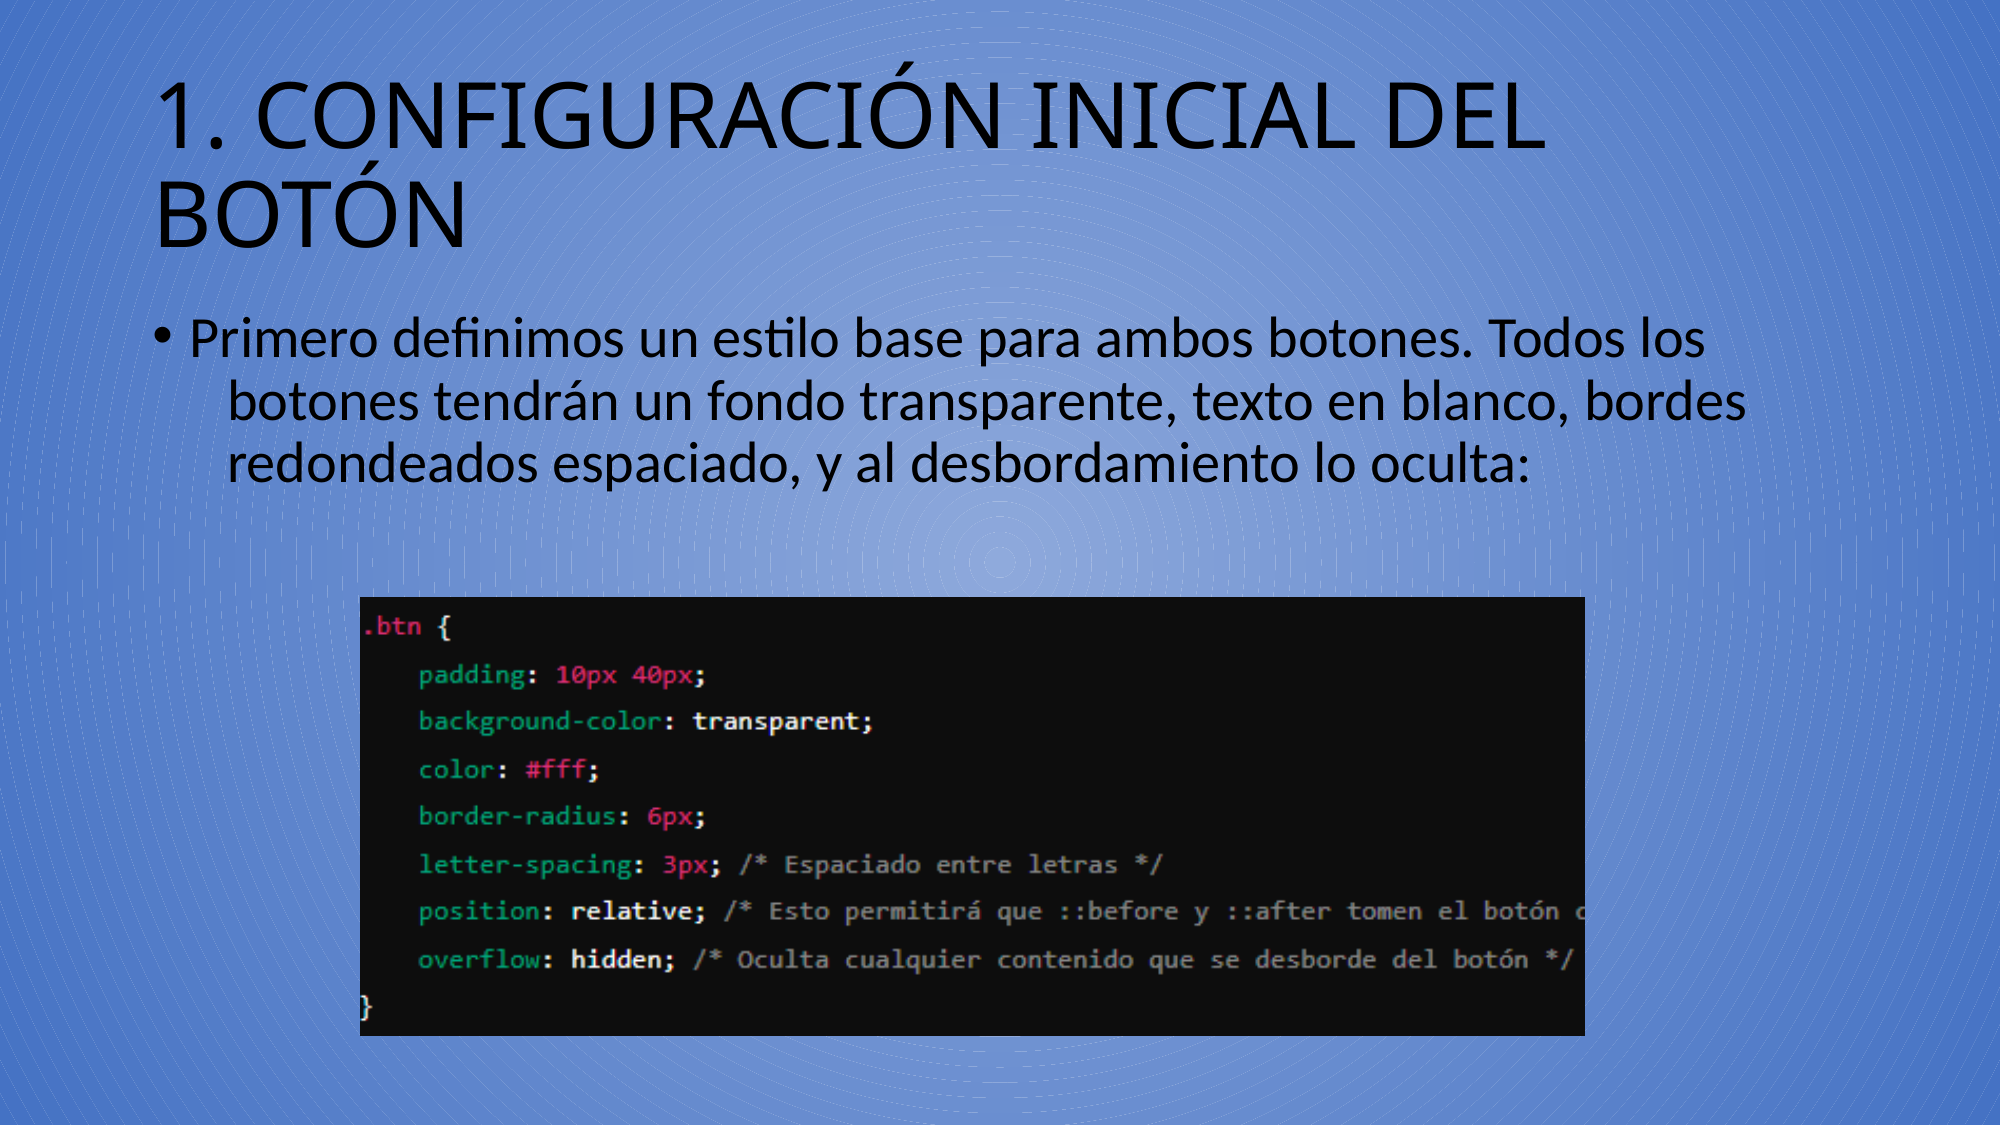

# 1. CONFIGURACIÓN INICIAL DEL BOTÓN
Primero definimos un estilo base para ambos botones. Todos los botones tendrán un fondo transparente, texto en blanco, bordes redondeados espaciado, y al desbordamiento lo oculta: